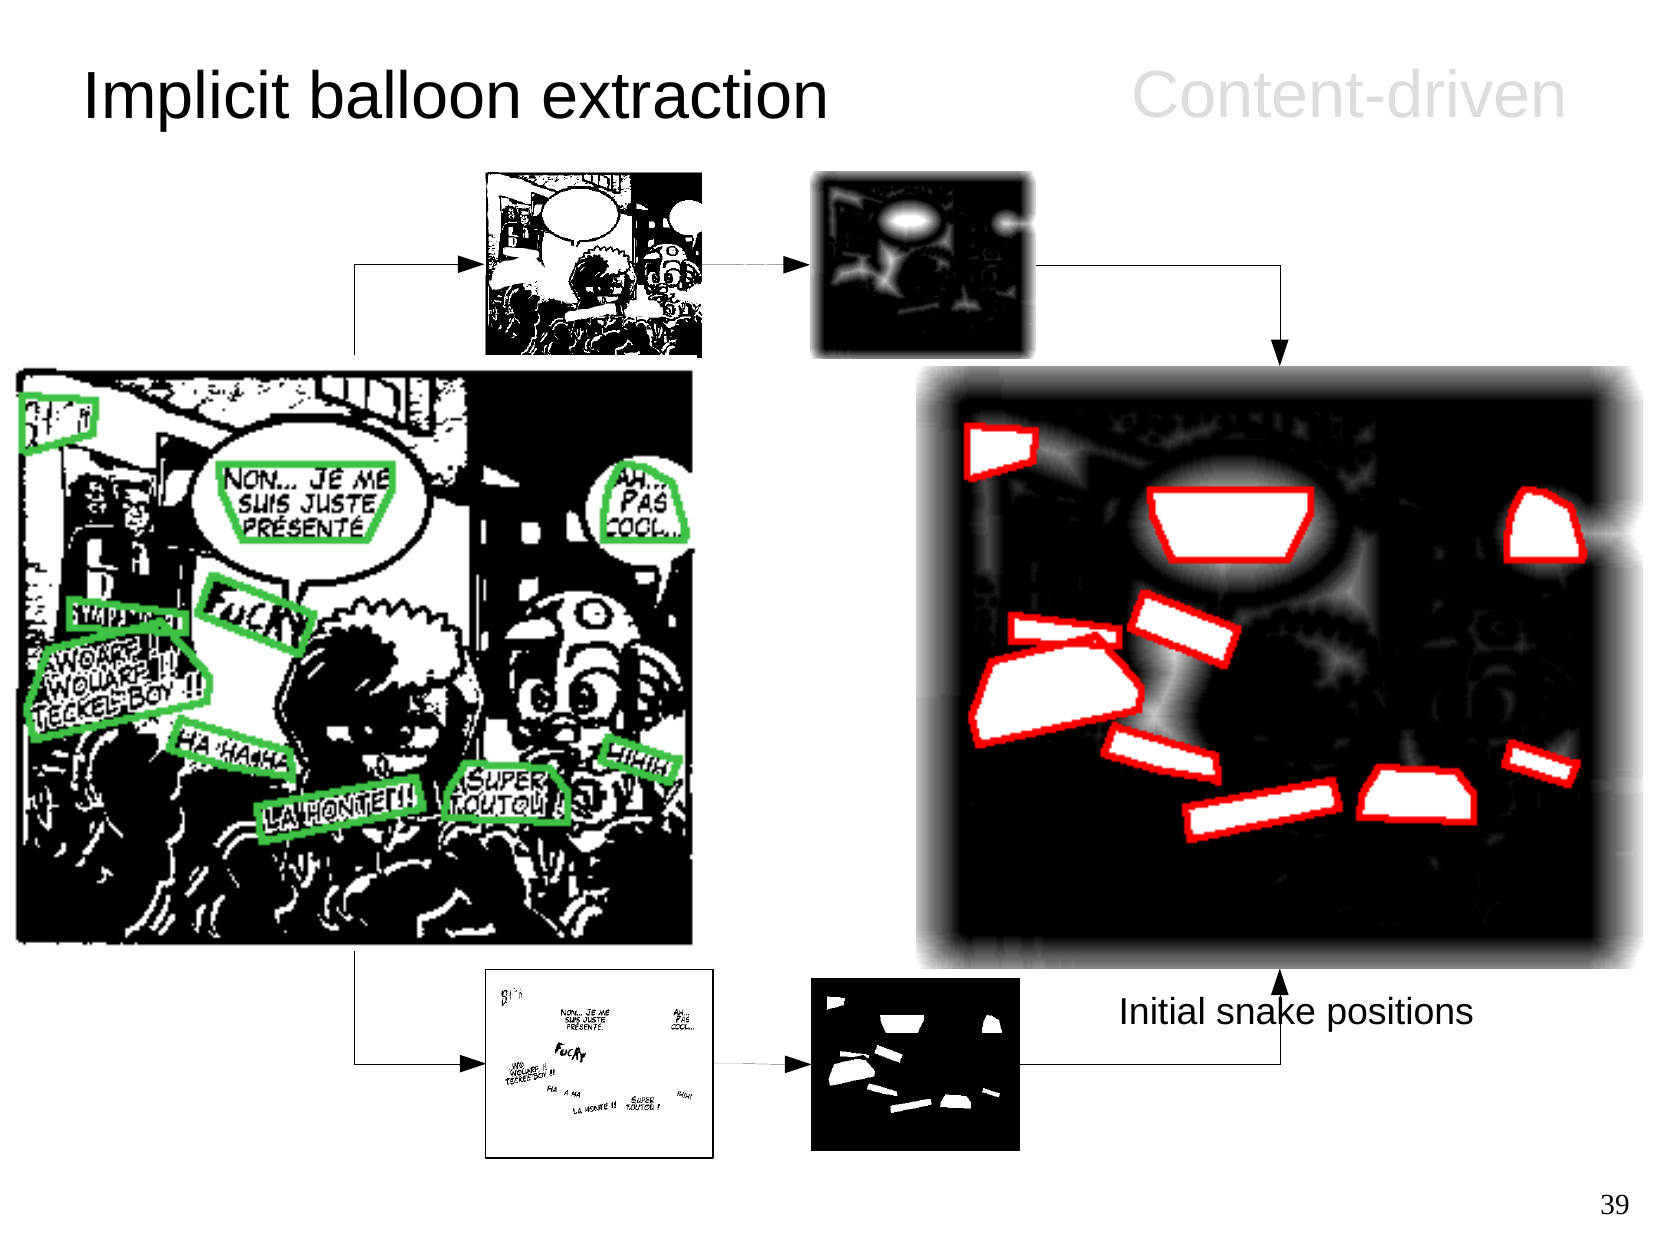

# Implicit balloon extraction
Initial snake positions
39